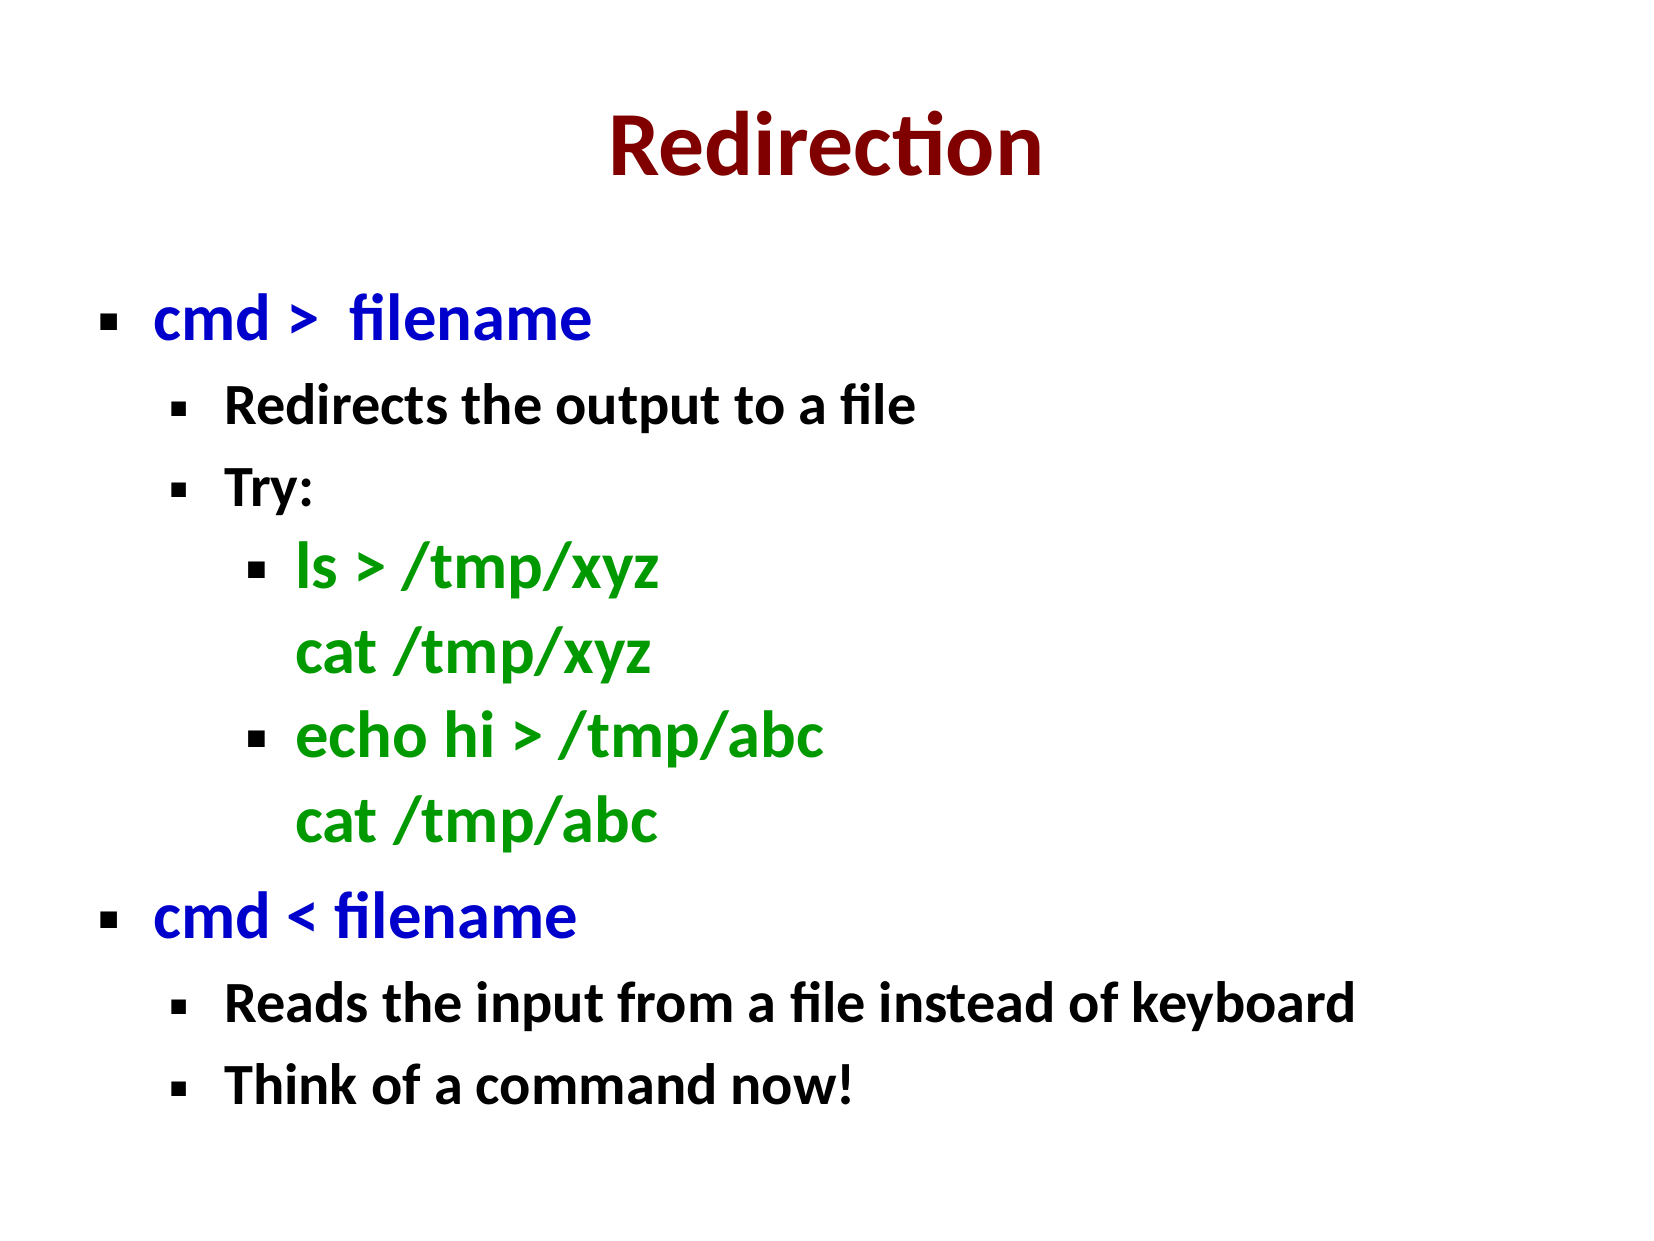

# Redirection
cmd > filename
Redirects the output to a file
Try:
ls > /tmp/xyz
cat /tmp/xyz
echo hi > /tmp/abc
cat /tmp/abc
cmd < filename
Reads the input from a file instead of keyboard
Think of a command now!